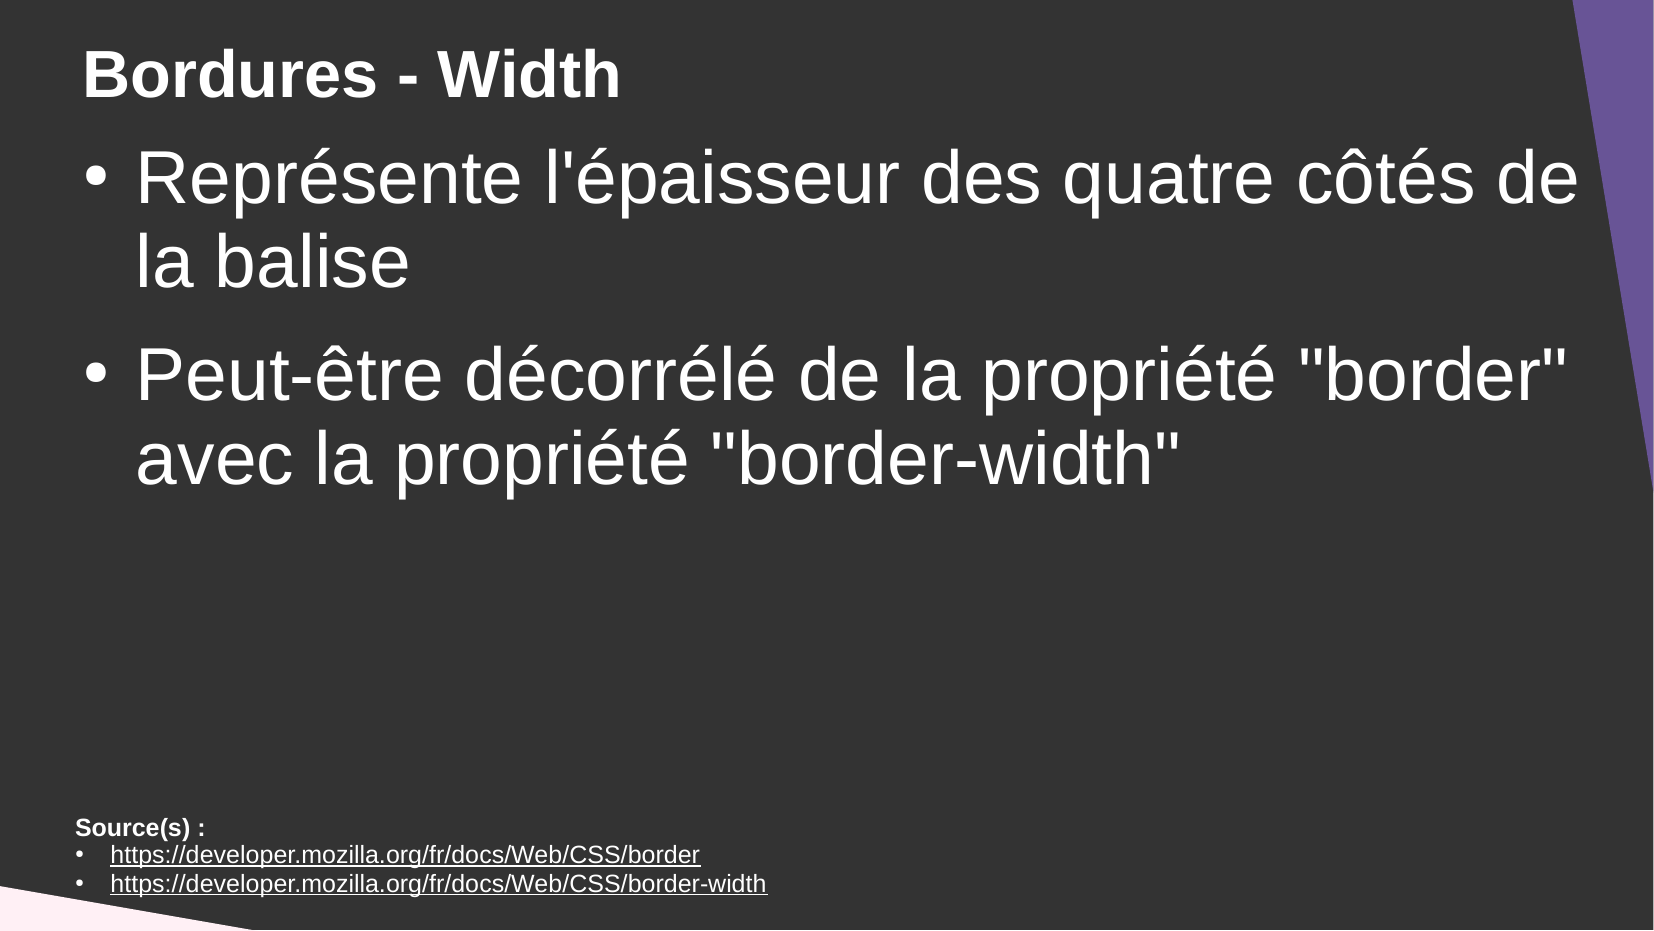

# Bordures - Width
Représente l'épaisseur des quatre côtés de la balise
Peut-être décorrélé de la propriété "border" avec la propriété "border-width"
Source(s) :
https://developer.mozilla.org/fr/docs/Web/CSS/border
https://developer.mozilla.org/fr/docs/Web/CSS/border-width